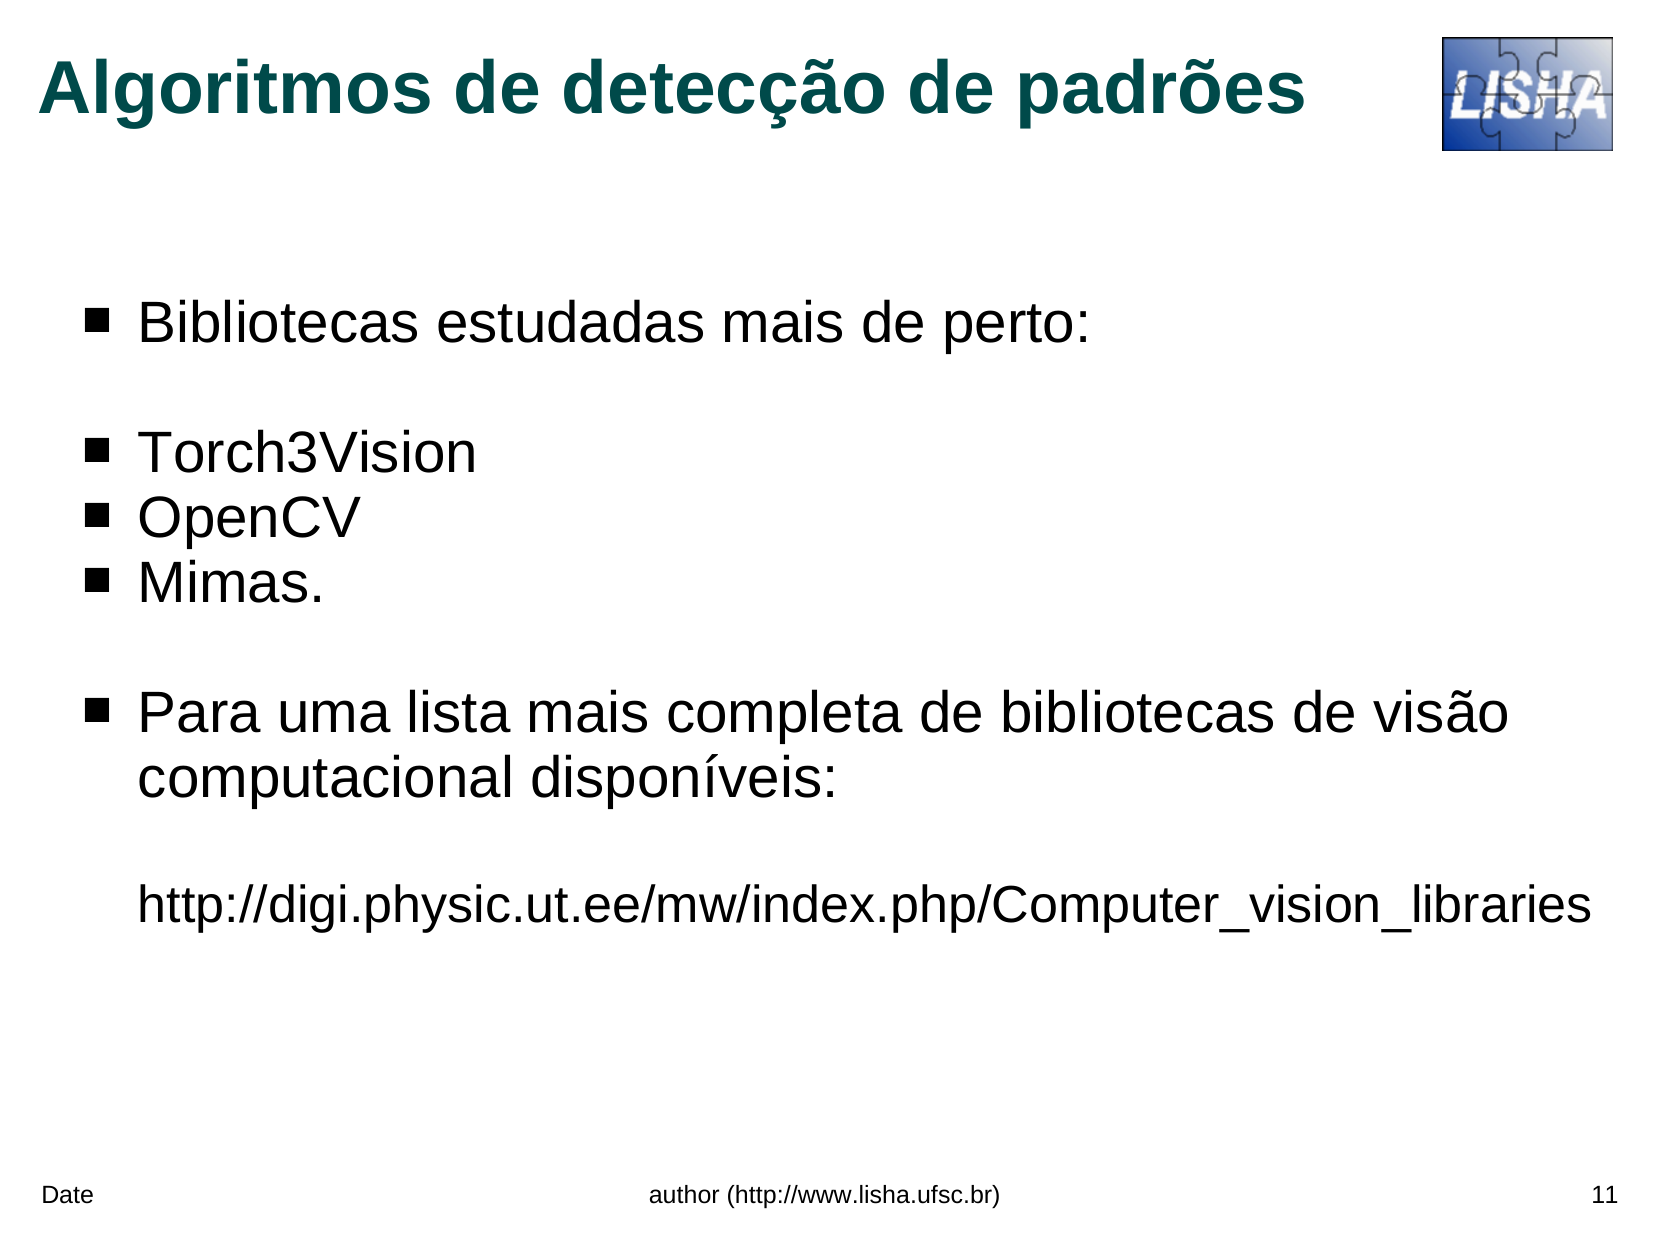

# Algoritmos de detecção de padrões
Bibliotecas estudadas mais de perto:
Torch3Vision
OpenCV
Mimas.
Para uma lista mais completa de bibliotecas de visão computacional disponíveis:
http://digi.physic.ut.ee/mw/index.php/Computer_vision_libraries